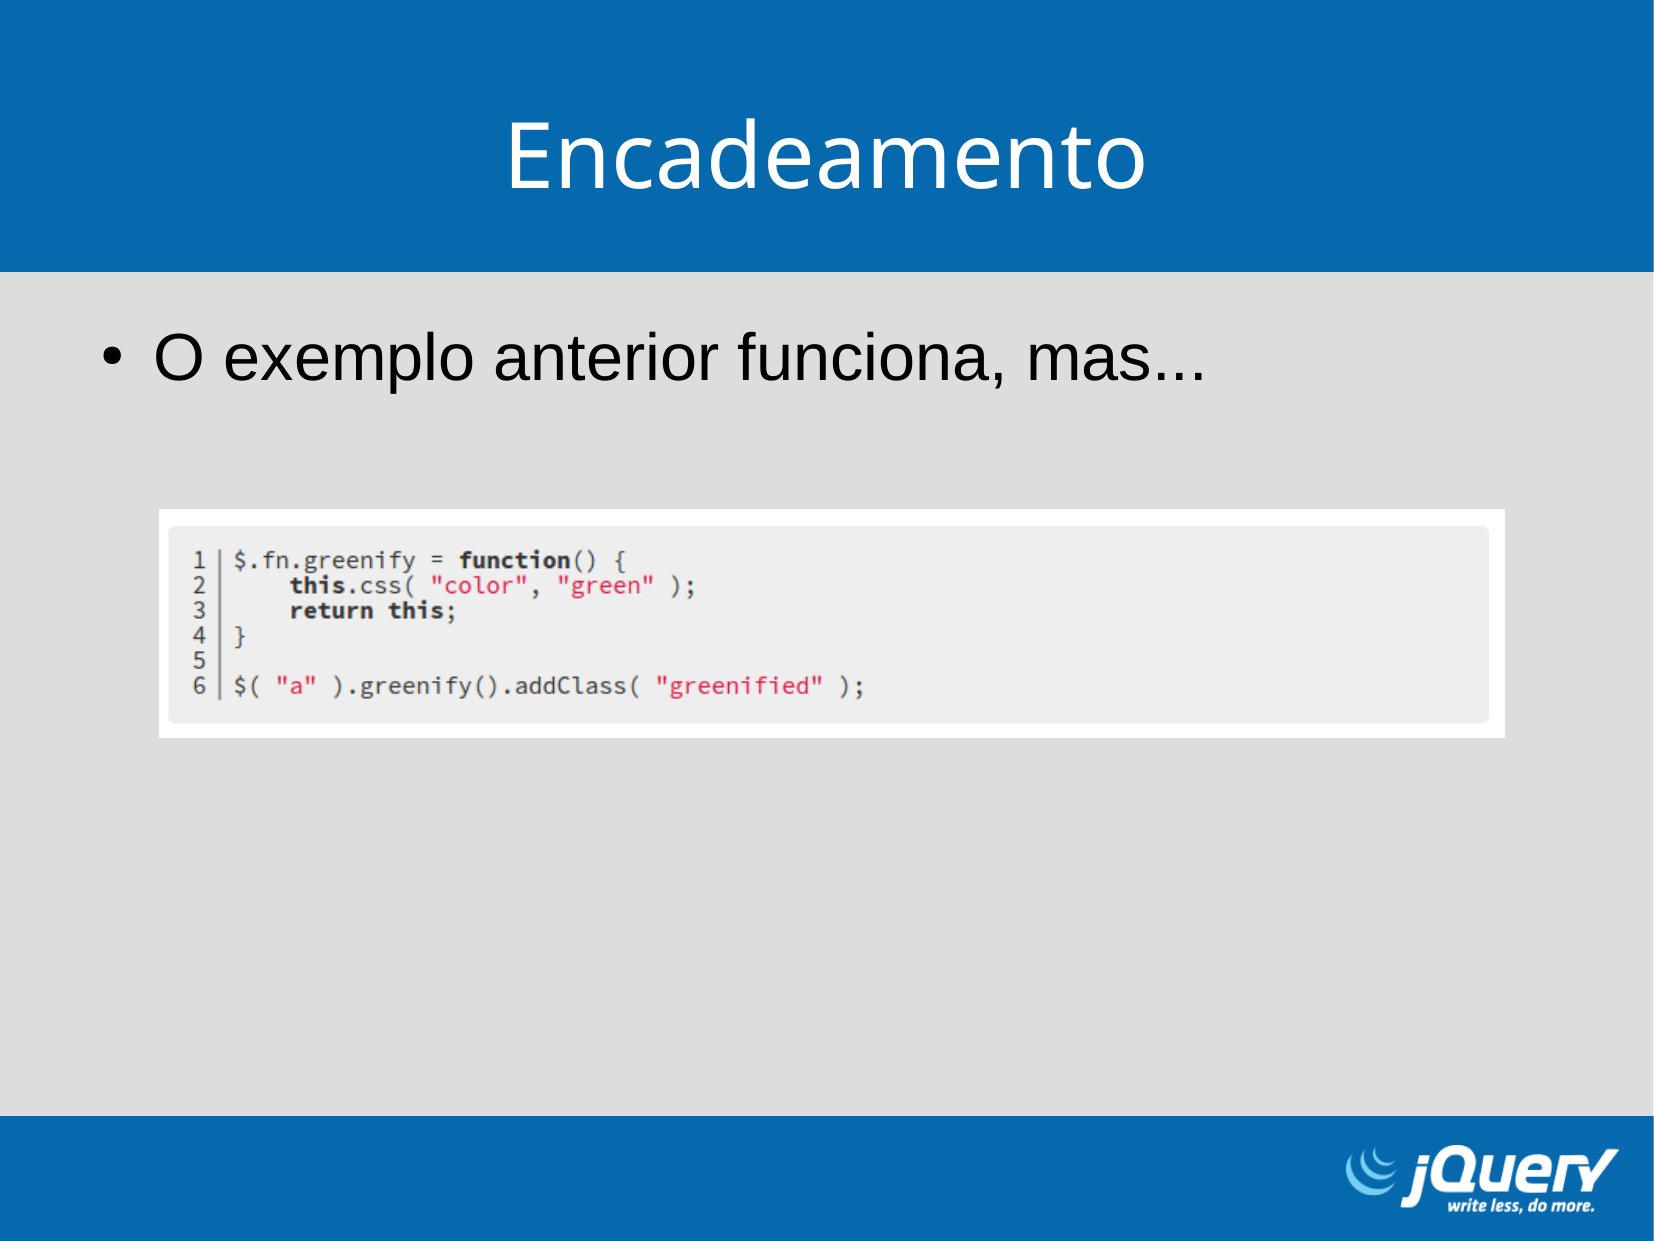

# Encadeamento
O exemplo anterior funciona, mas...